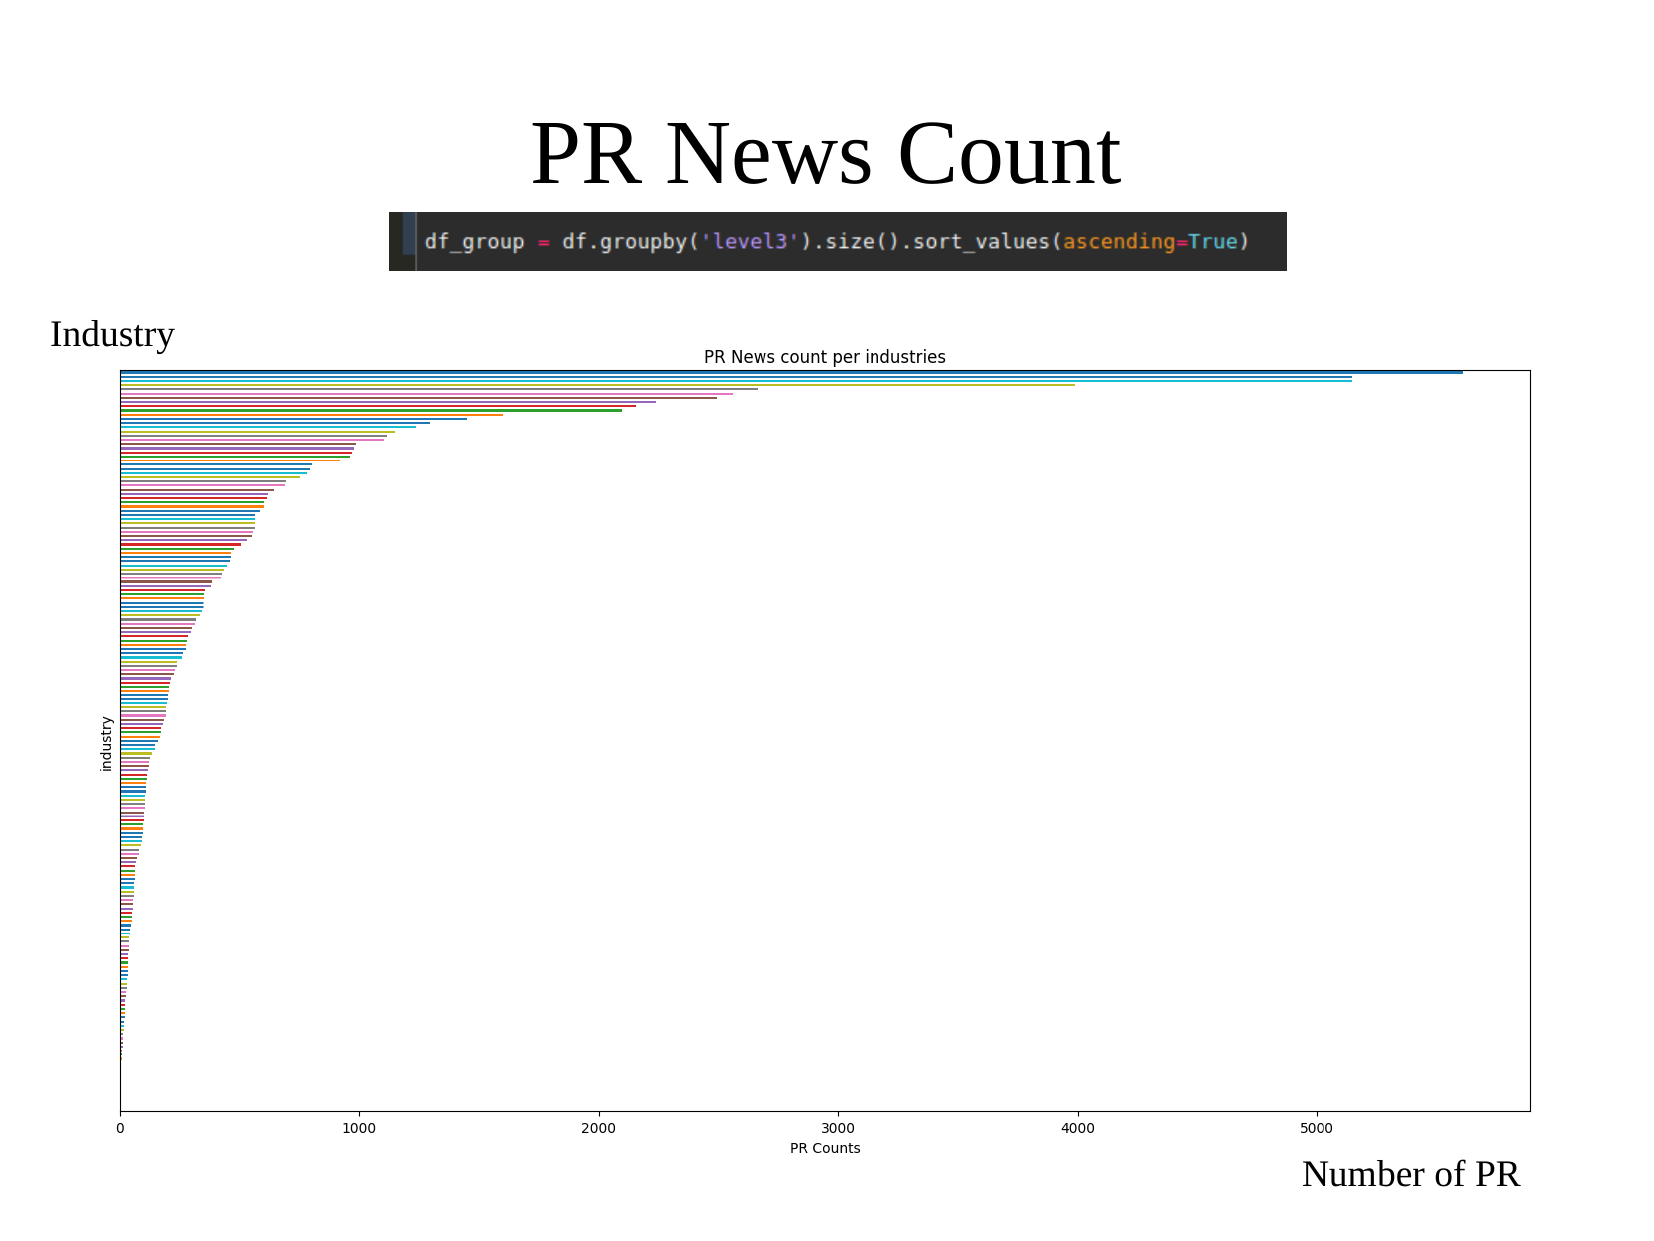

# PR News Count
Industry
Number of PR